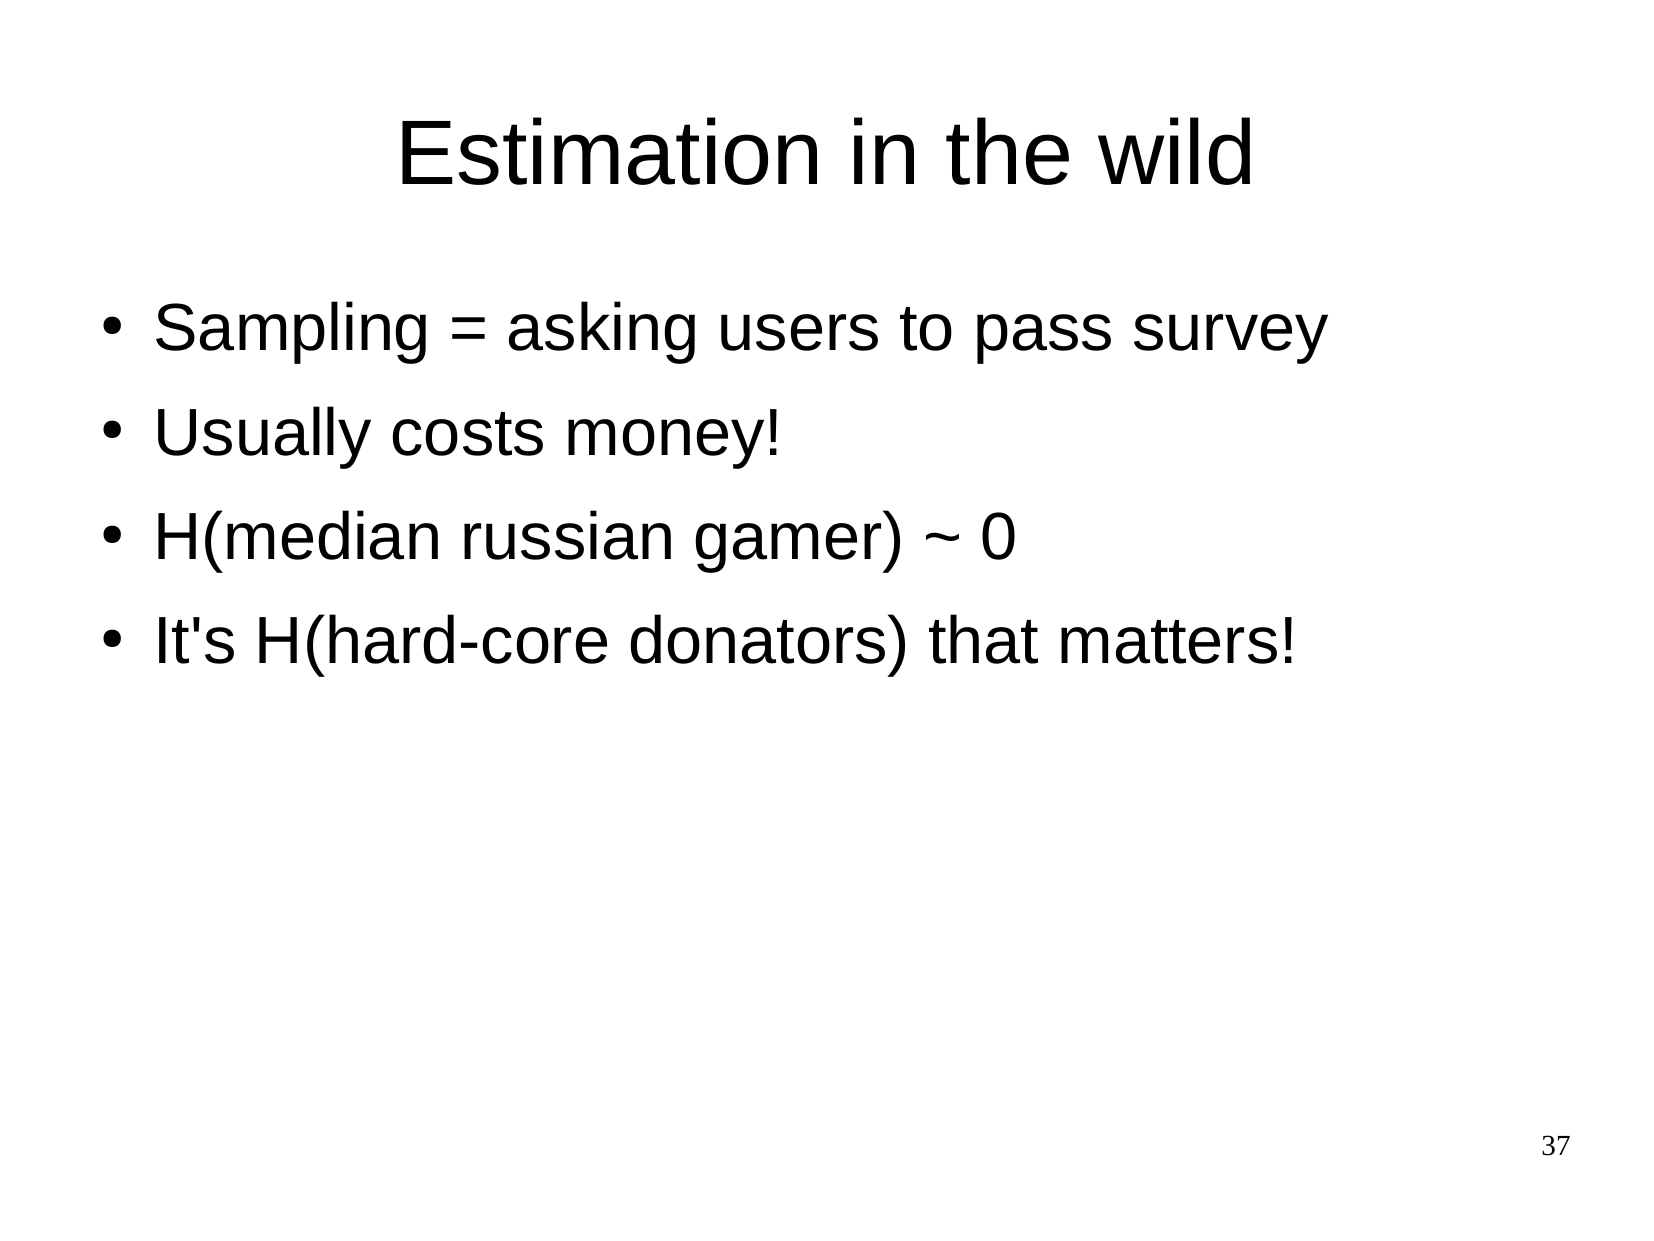

# Estimation in the wild
Sampling = asking users to pass survey
Usually costs money!
H(median russian gamer) ~ 0
It's H(hard-core donators) that matters!
37